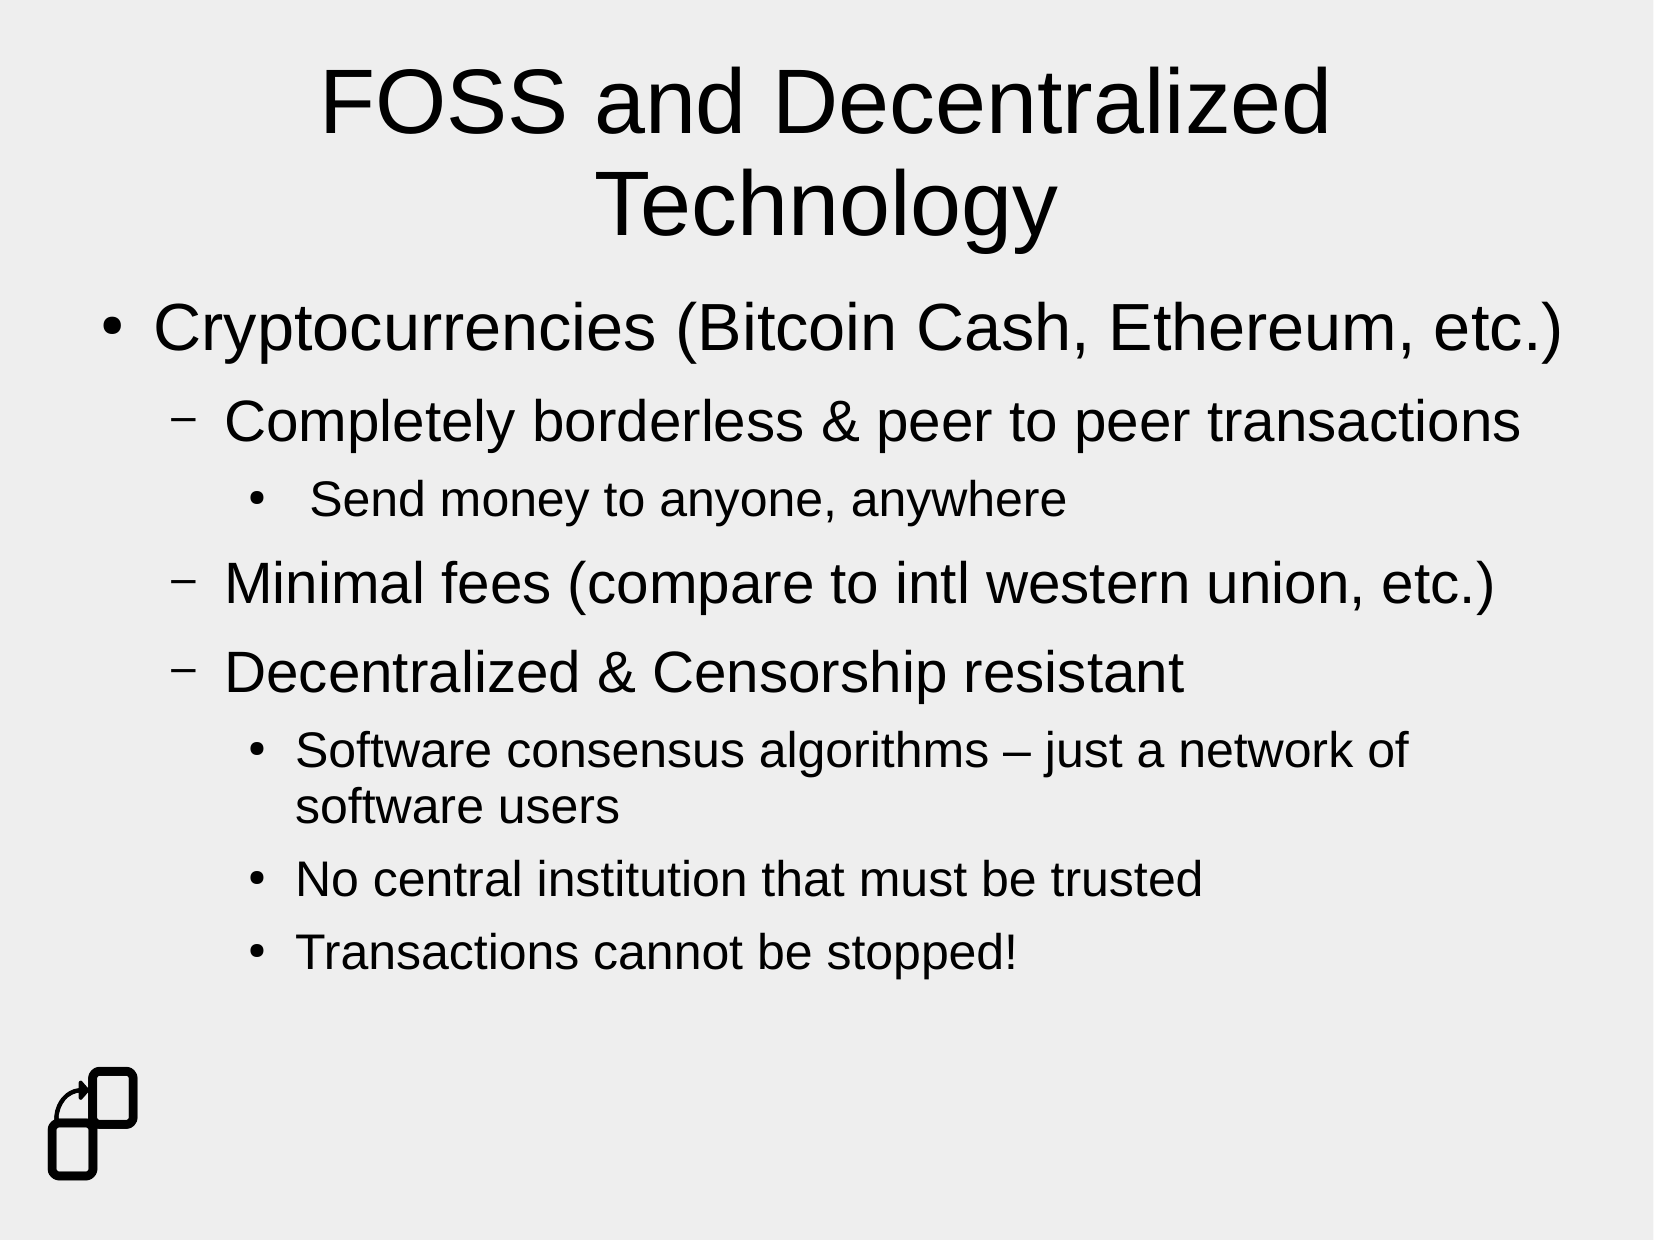

# FOSS and Decentralized Technology
Cryptocurrencies (Bitcoin Cash, Ethereum, etc.)
Completely borderless & peer to peer transactions
 Send money to anyone, anywhere
Minimal fees (compare to intl western union, etc.)
Decentralized & Censorship resistant
Software consensus algorithms – just a network of software users
No central institution that must be trusted
Transactions cannot be stopped!